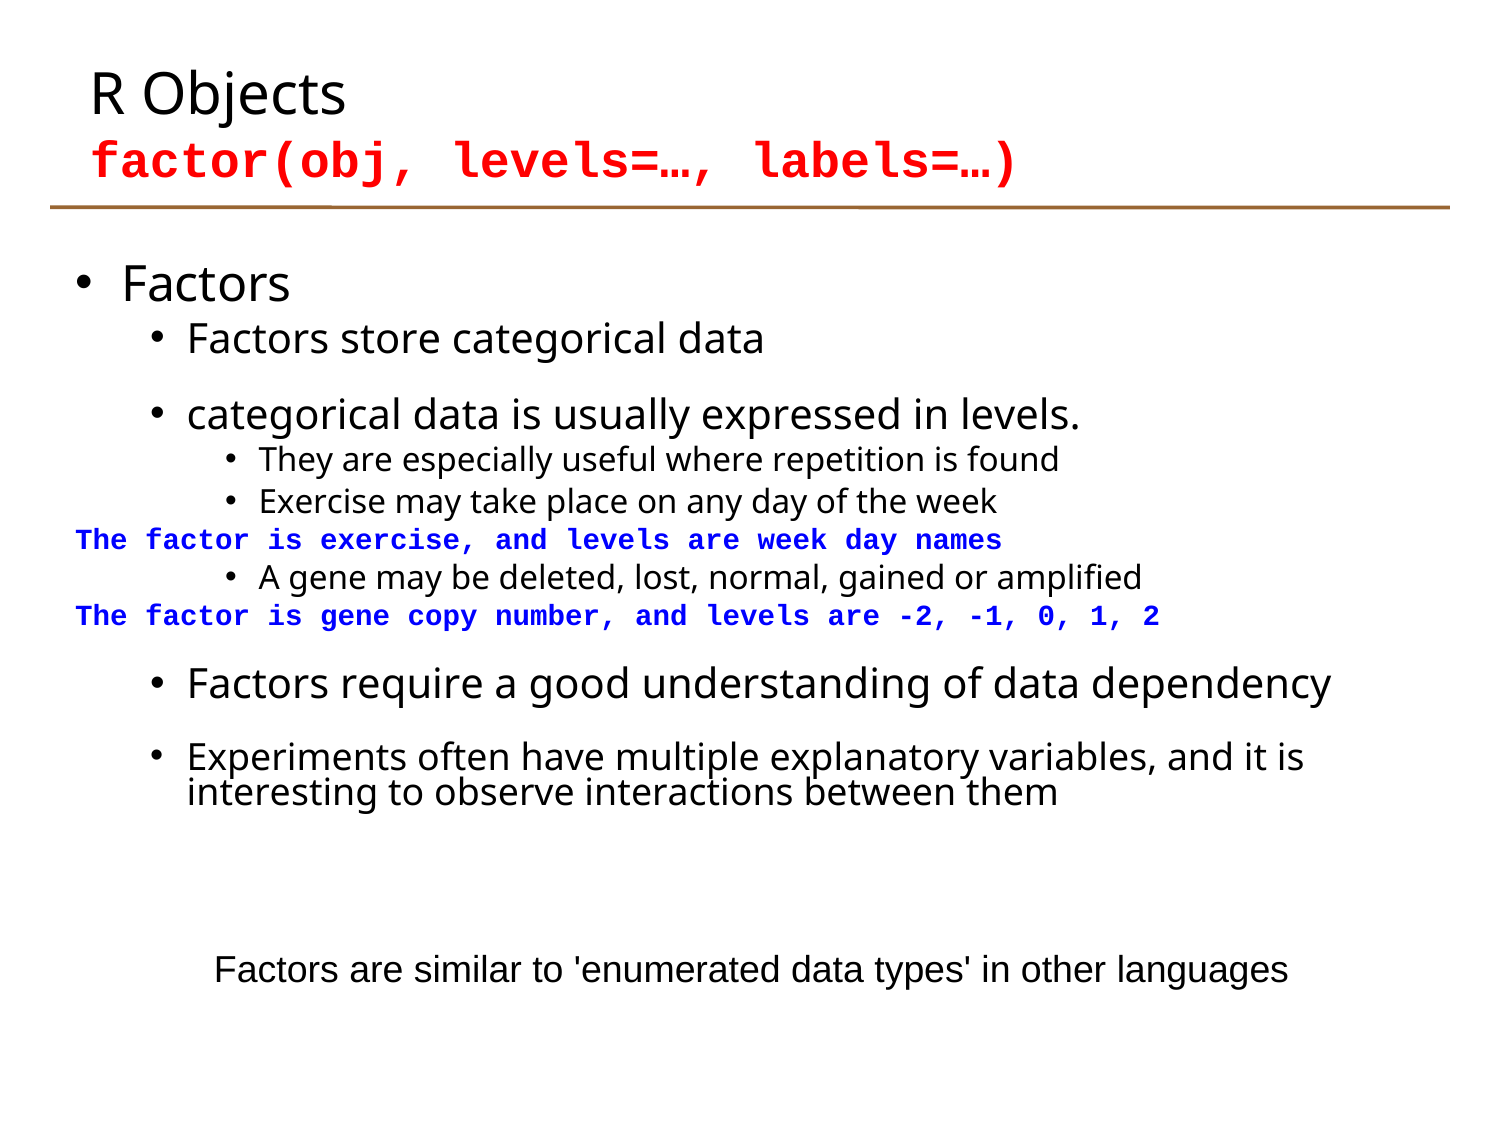

R Objects
factor(obj, levels=…, labels=…)‏
Factors
Factors store categorical data
categorical data is usually expressed in levels.
They are especially useful where repetition is found
Exercise may take place on any day of the week
The factor is exercise, and levels are week day names
A gene may be deleted, lost, normal, gained or amplified
The factor is gene copy number, and levels are -2, -1, 0, 1, 2
Factors require a good understanding of data dependency
Experiments often have multiple explanatory variables, and it is interesting to observe interactions between them
Factors are similar to 'enumerated data types' in other languages